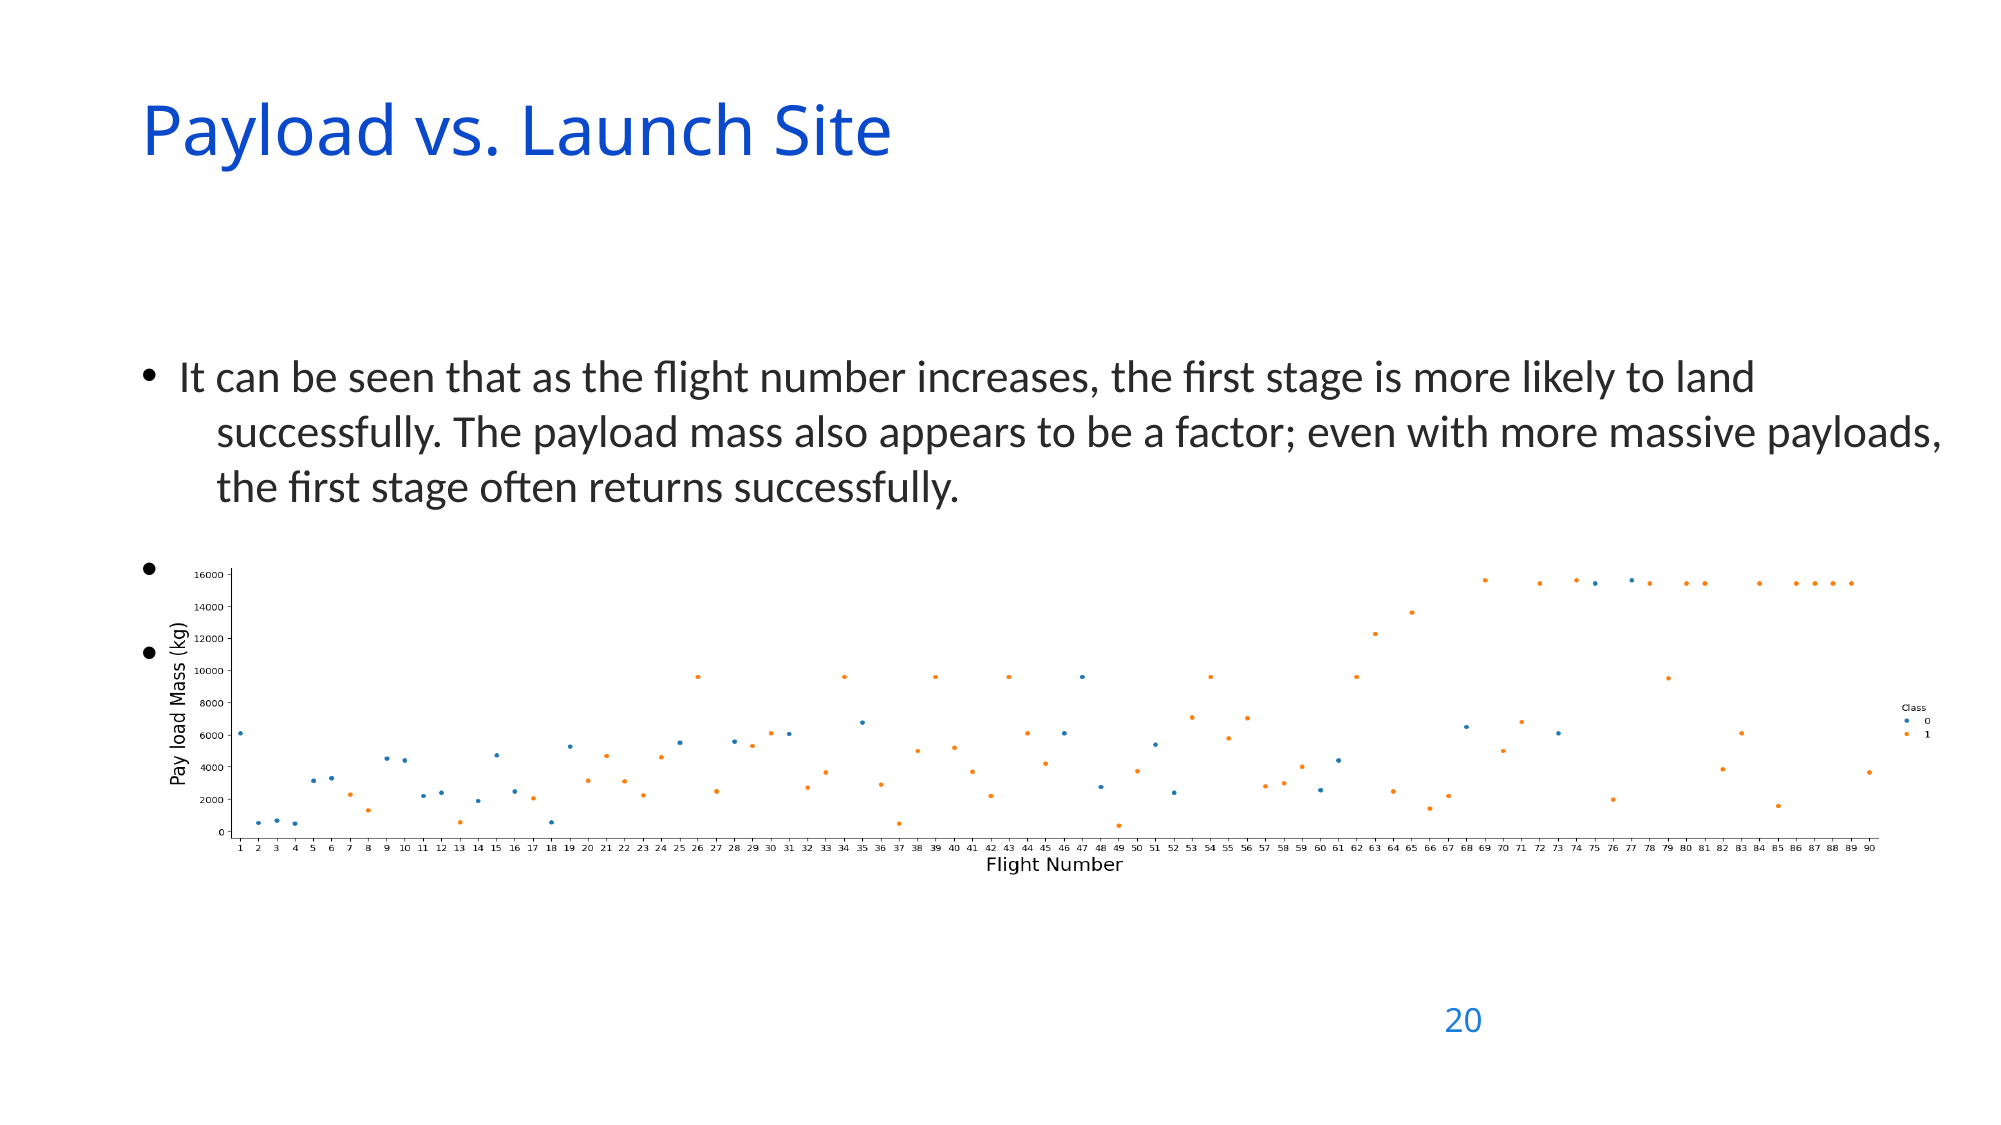

Payload vs. Launch Site
# It can be seen that as the flight number increases, the first stage is more likely to land successfully. The payload mass also appears to be a factor; even with more massive payloads, the first stage often returns successfully.